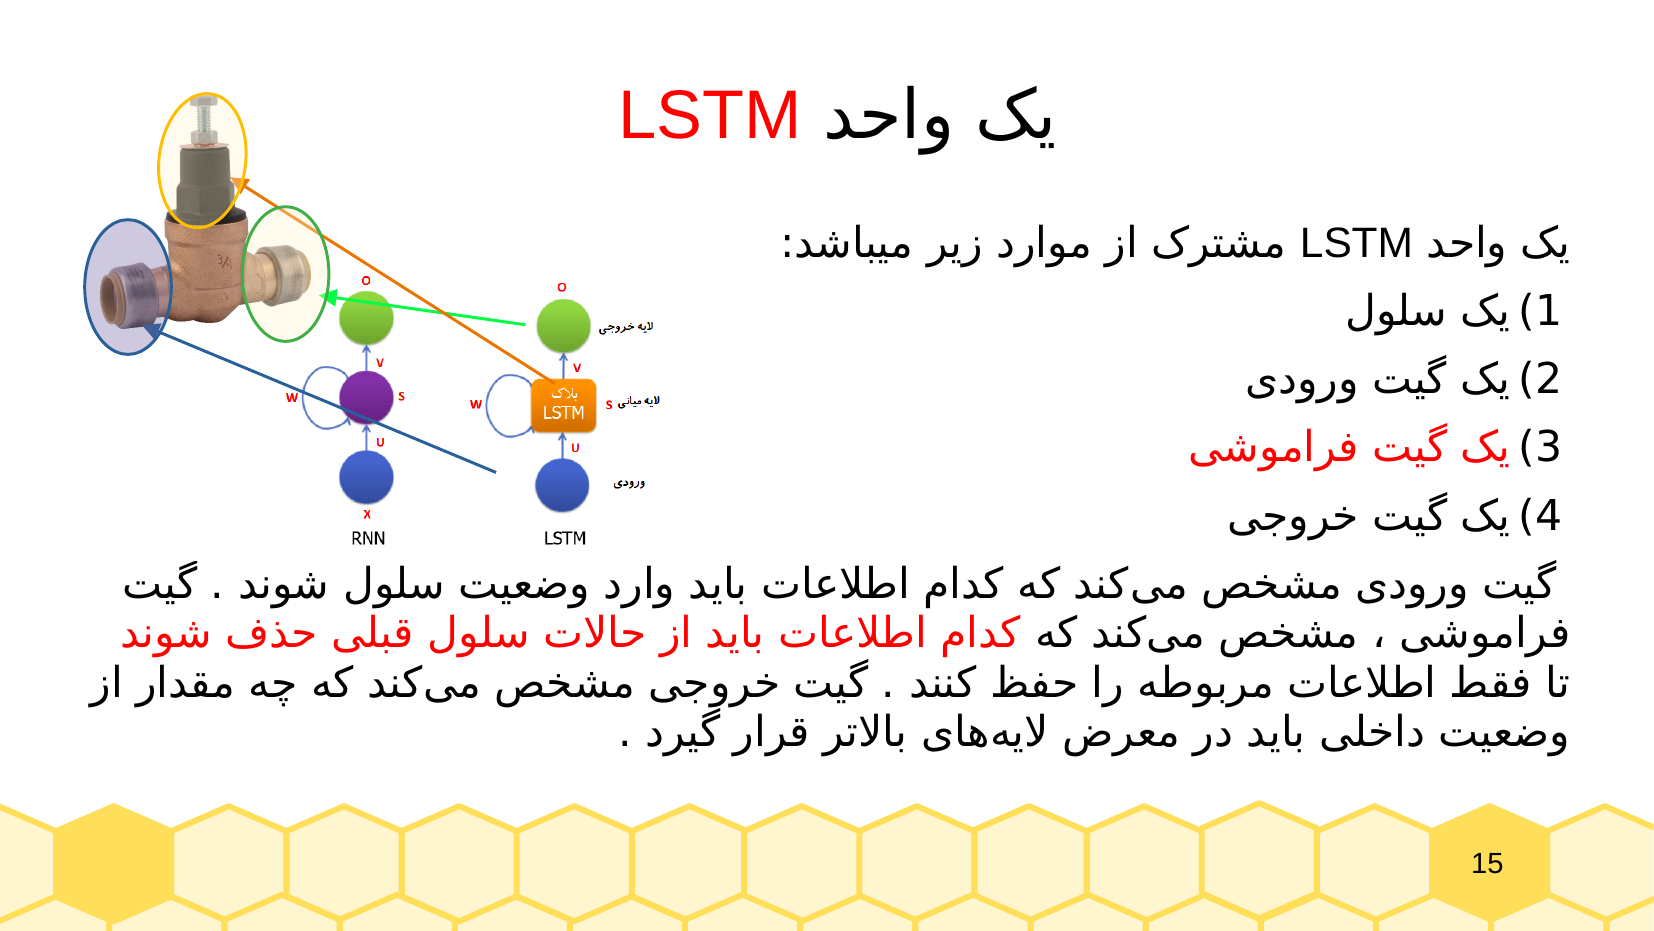

# یک واحد LSTM
یک واحد LSTM مشترک از موارد زیر میباشد:
یک سلول
یک گیت ورودی
یک گیت فراموشی
یک گیت خروجی
 گیت ورودی مشخص می‌کند که کدام اطلاعات باید وارد وضعیت سلول شوند . گیت فراموشی ، مشخص می‌کند که کدام اطلاعات باید از حالات سلول قبلی حذف شوند تا فقط اطلاعات مربوطه را حفظ کنند . گیت خروجی مشخص می‌کند که چه مقدار از وضعیت داخلی باید در معرض لایه‌های بالاتر قرار گیرد .